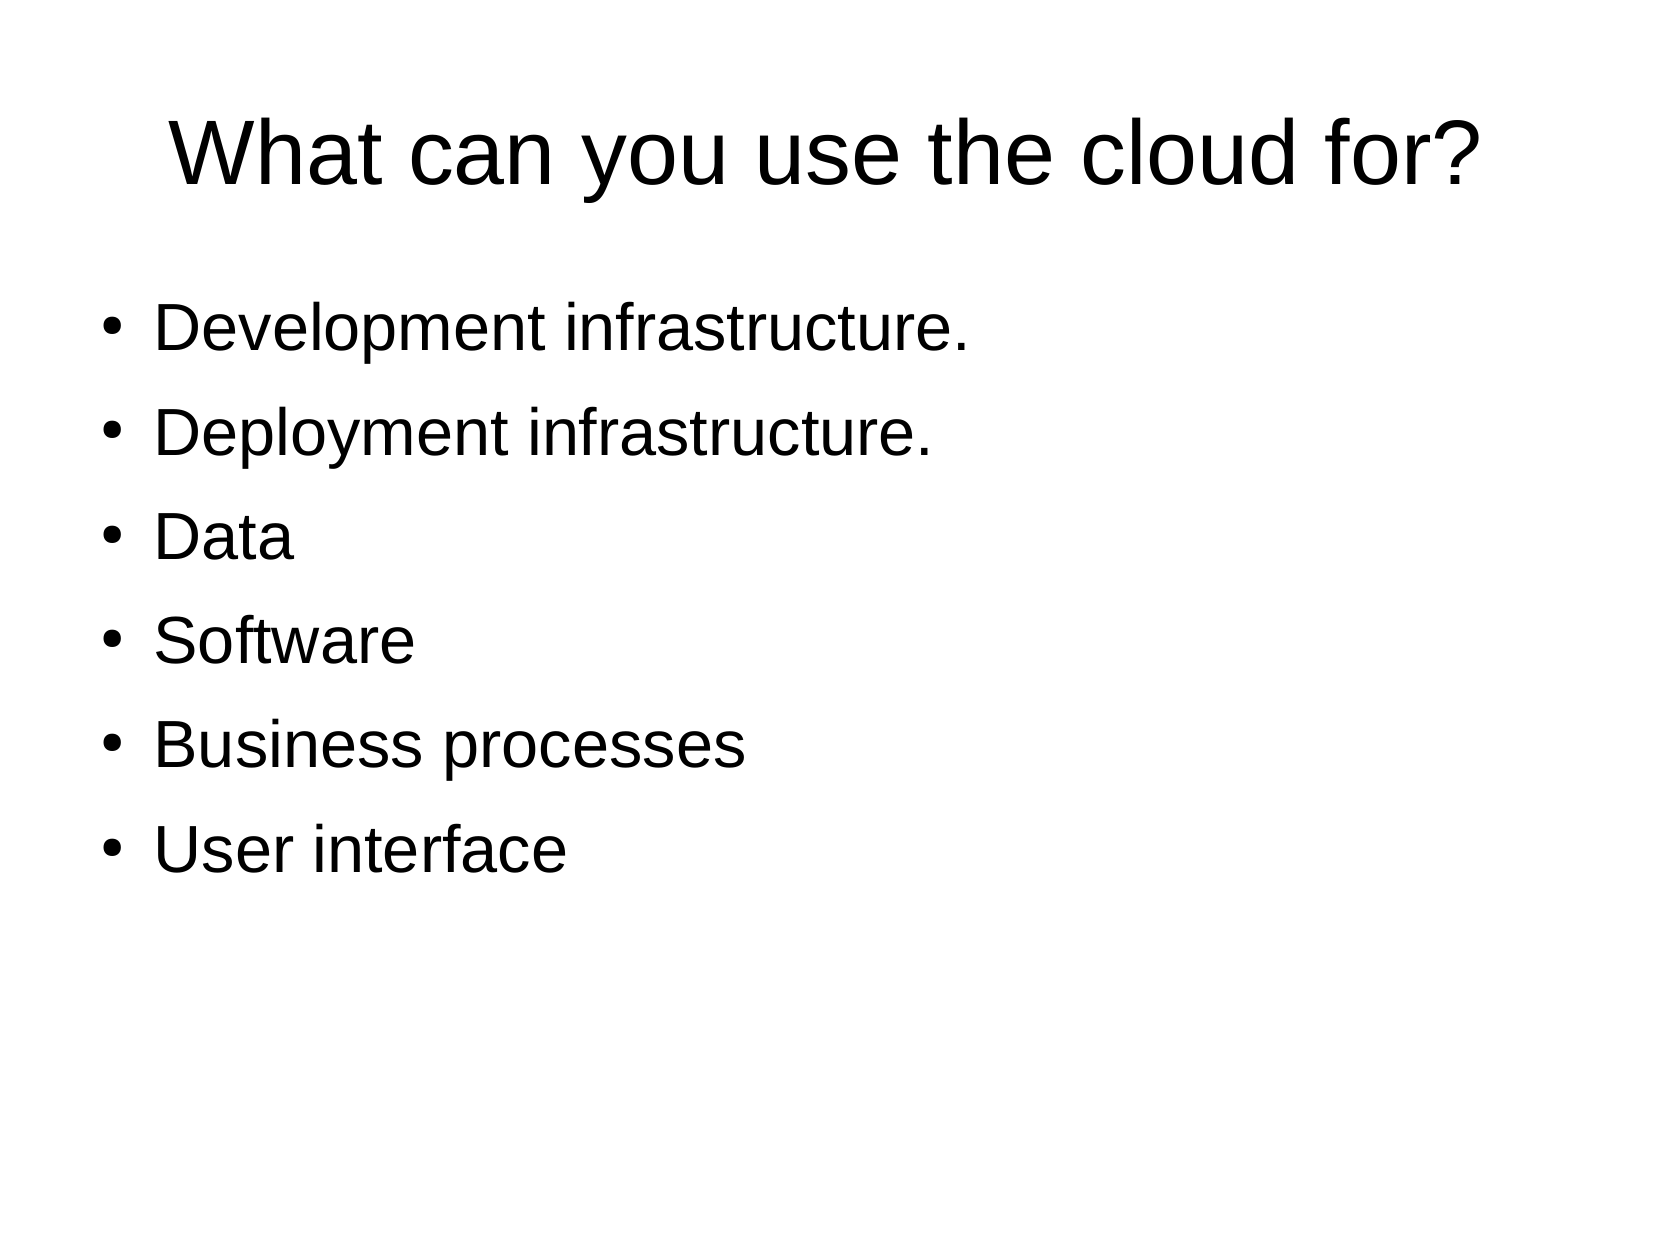

# What can you use the cloud for?
Development infrastructure.
Deployment infrastructure.
Data
Software
Business processes
User interface